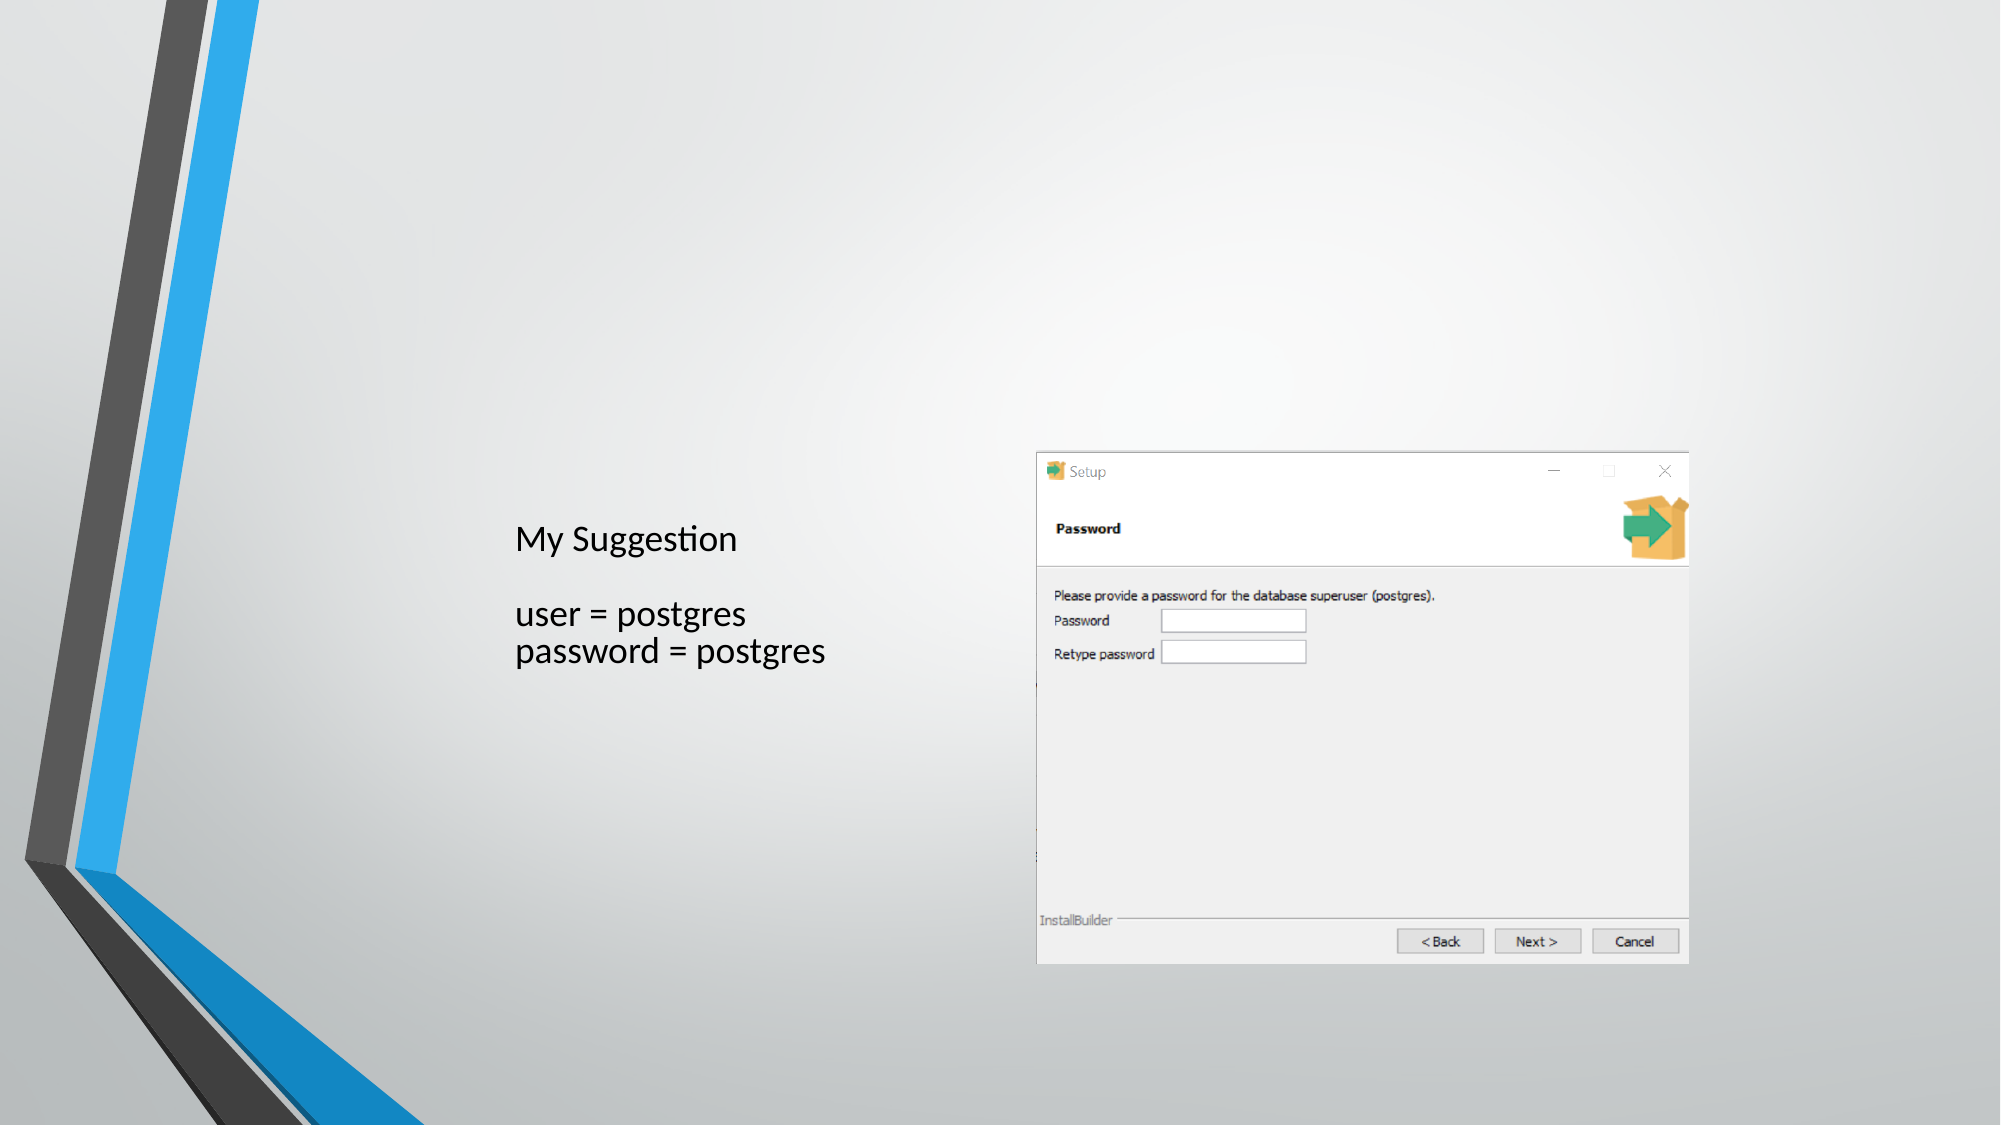

#
My Suggestion
user = postgres
password = postgres